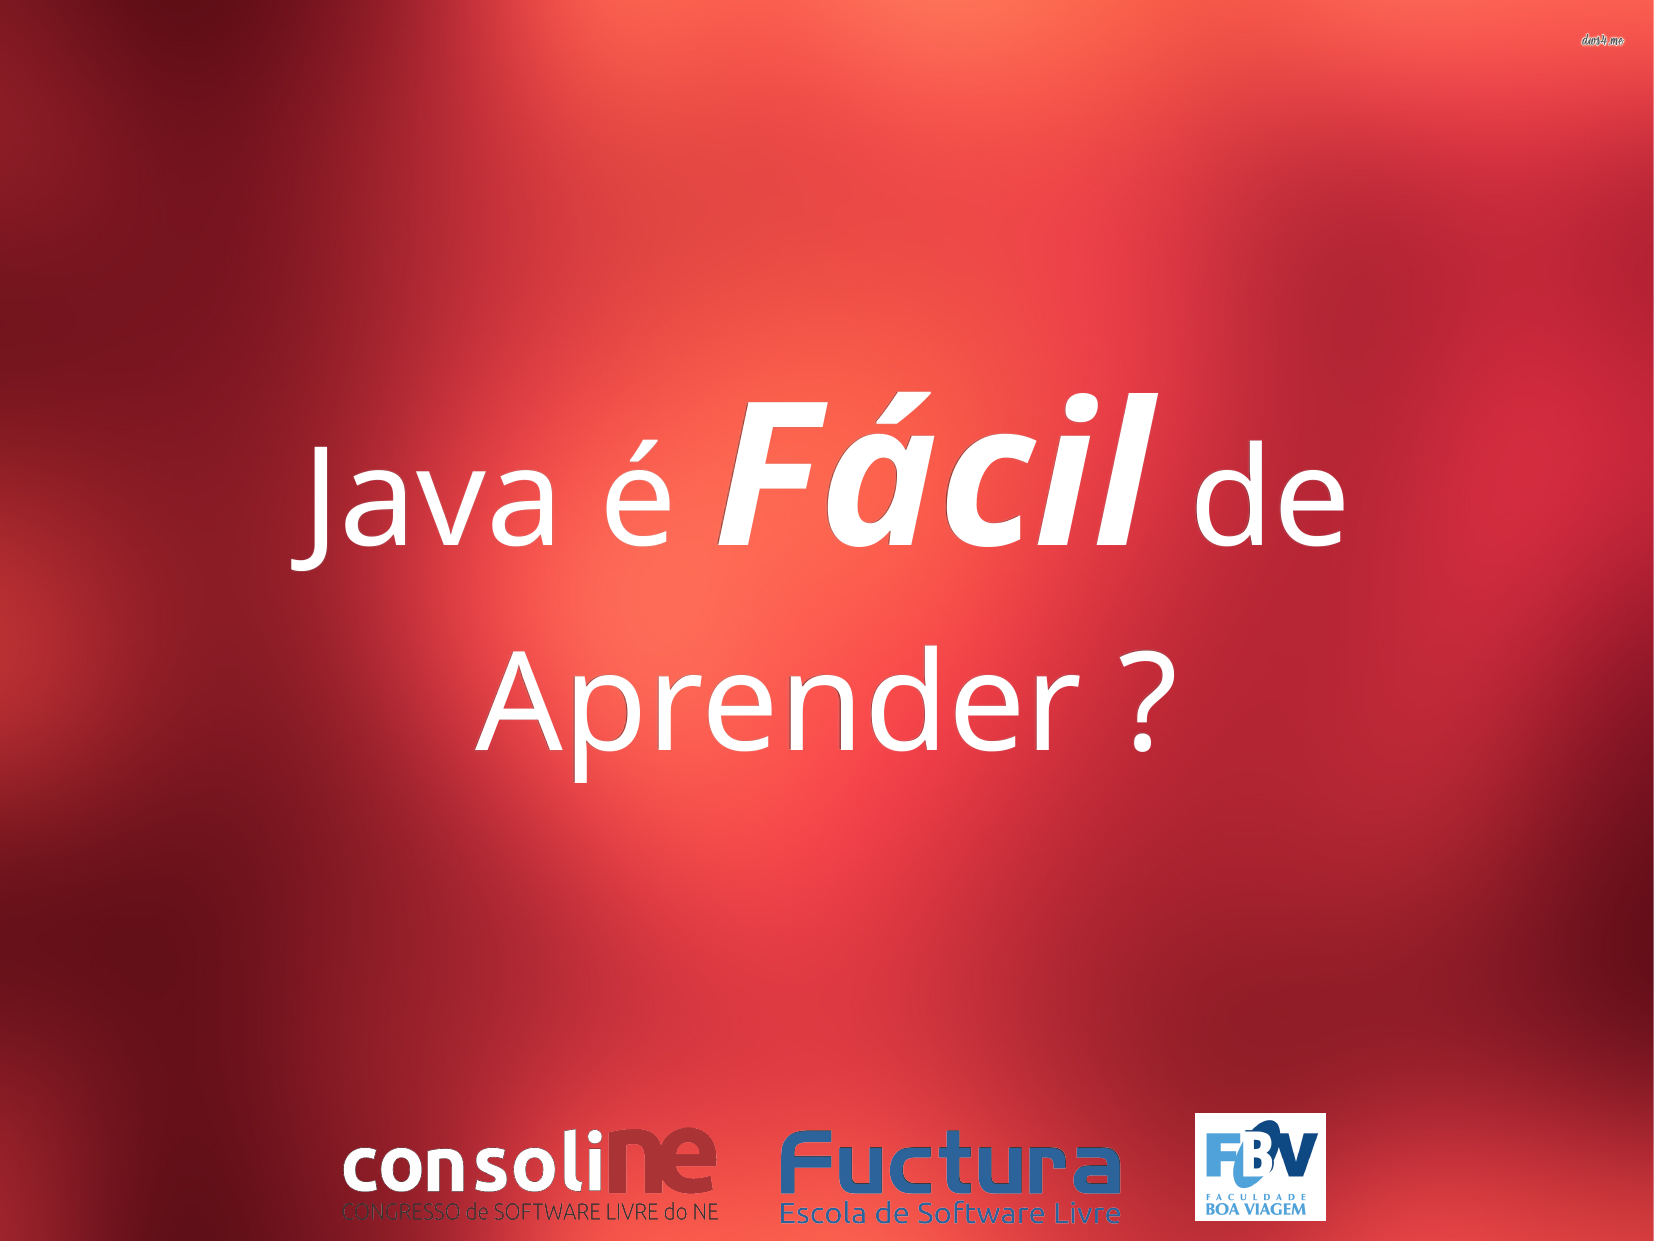

# Java é Fácil de Aprender ?